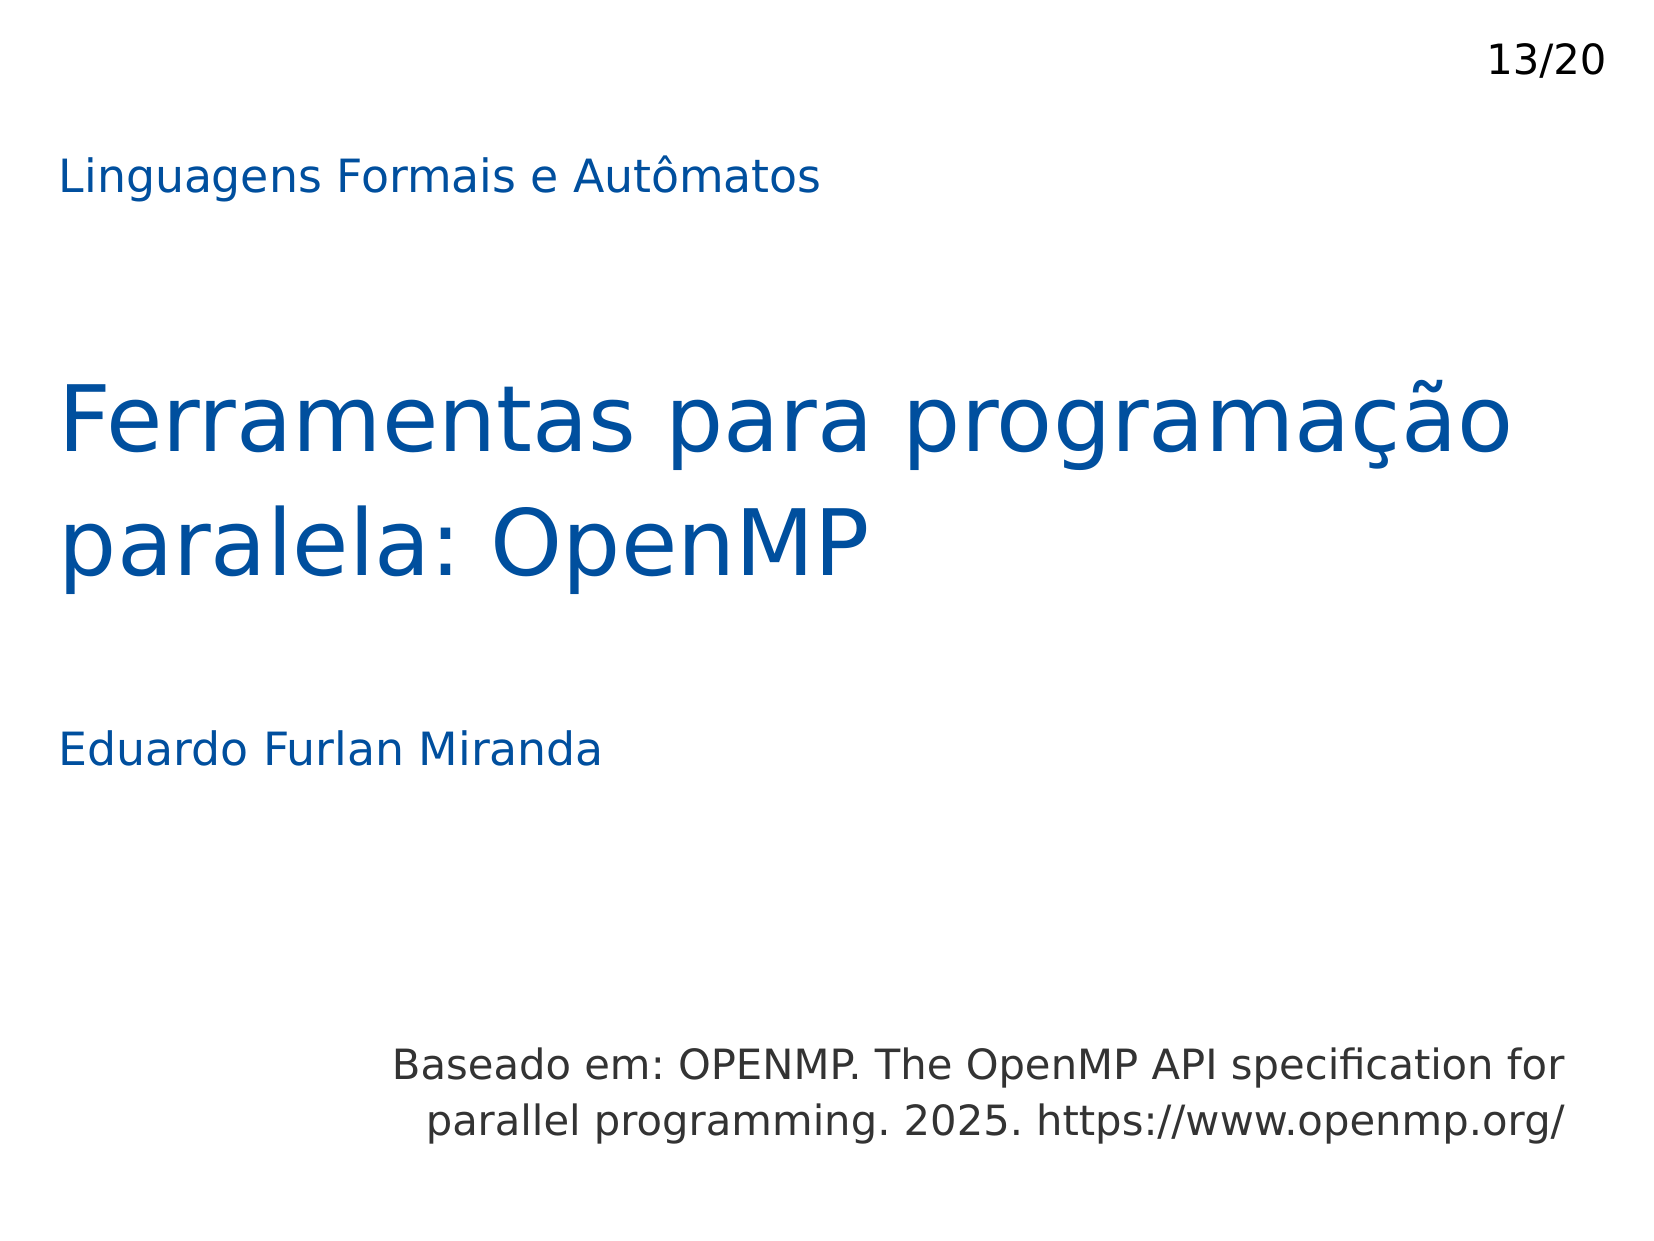

13
# Linguagens Formais e Autômatos
Ferramentas para programação paralela: OpenMP
Eduardo Furlan Miranda
Baseado em: OPENMP. The OpenMP API specification for parallel programming. 2025. https://www.openmp.org/